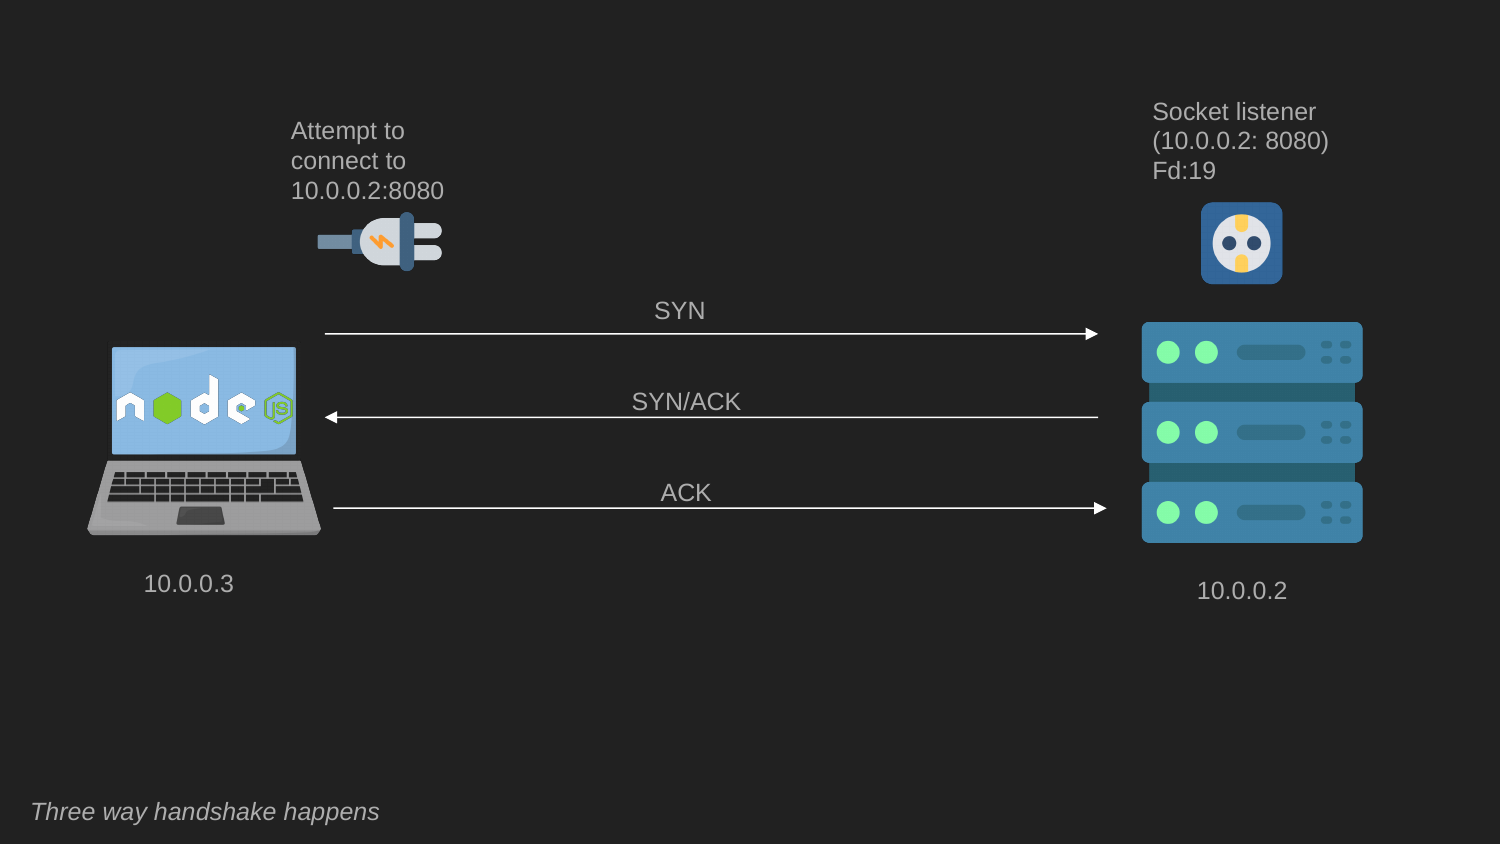

Socket listener
(10.0.0.2: 8080)
Fd:19
Attempt to connect to 10.0.0.2:8080
SYN
SYN/ACK
ACK
10.0.0.3
10.0.0.2
Three way handshake happens